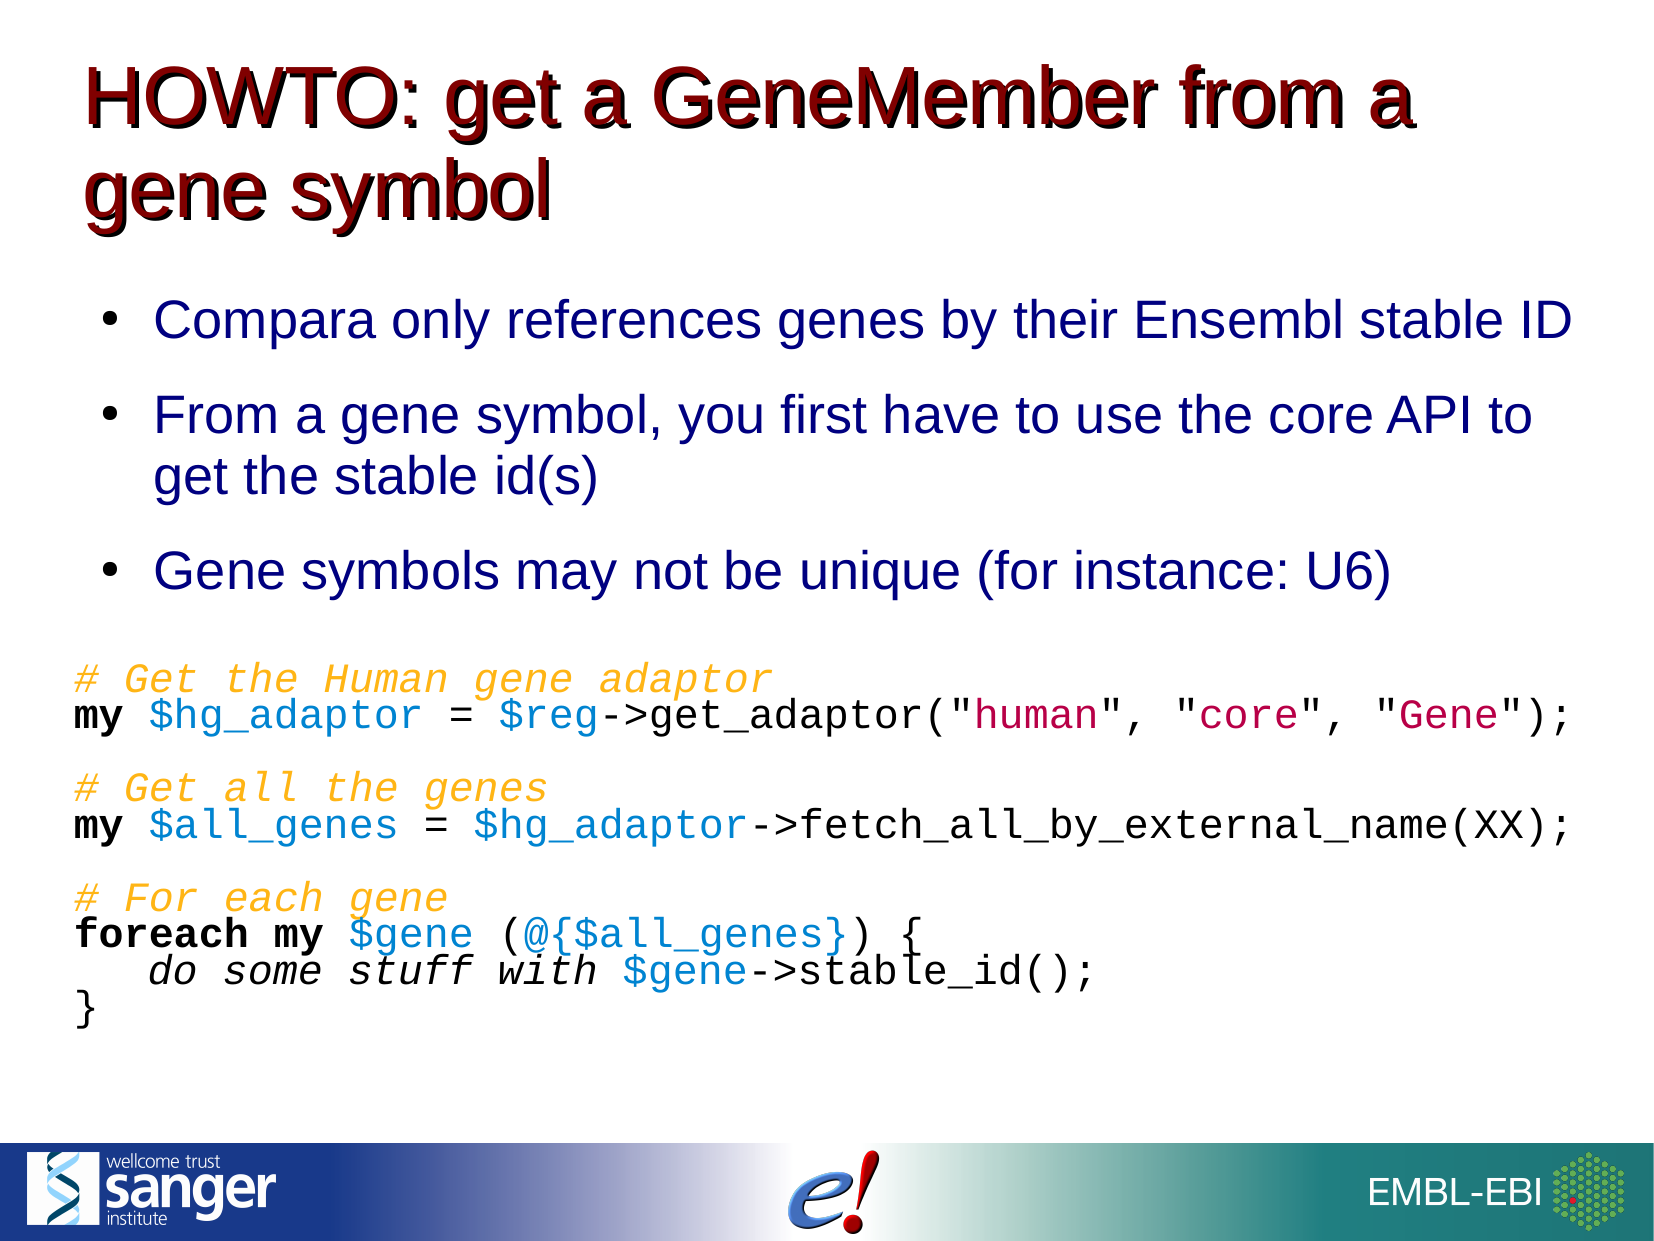

# HOWTO: get a GeneMember from a gene symbol
Compara only references genes by their Ensembl stable ID
From a gene symbol, you first have to use the core API to get the stable id(s)
Gene symbols may not be unique (for instance: U6)
# Get the Human gene adaptor
my $hg_adaptor = $reg->get_adaptor("human", "core", "Gene");
# Get all the genes
my $all_genes = $hg_adaptor->fetch_all_by_external_name(XX);
# For each gene
foreach my $gene (@{$all_genes}) {
	do some stuff with $gene->stable_id();
}